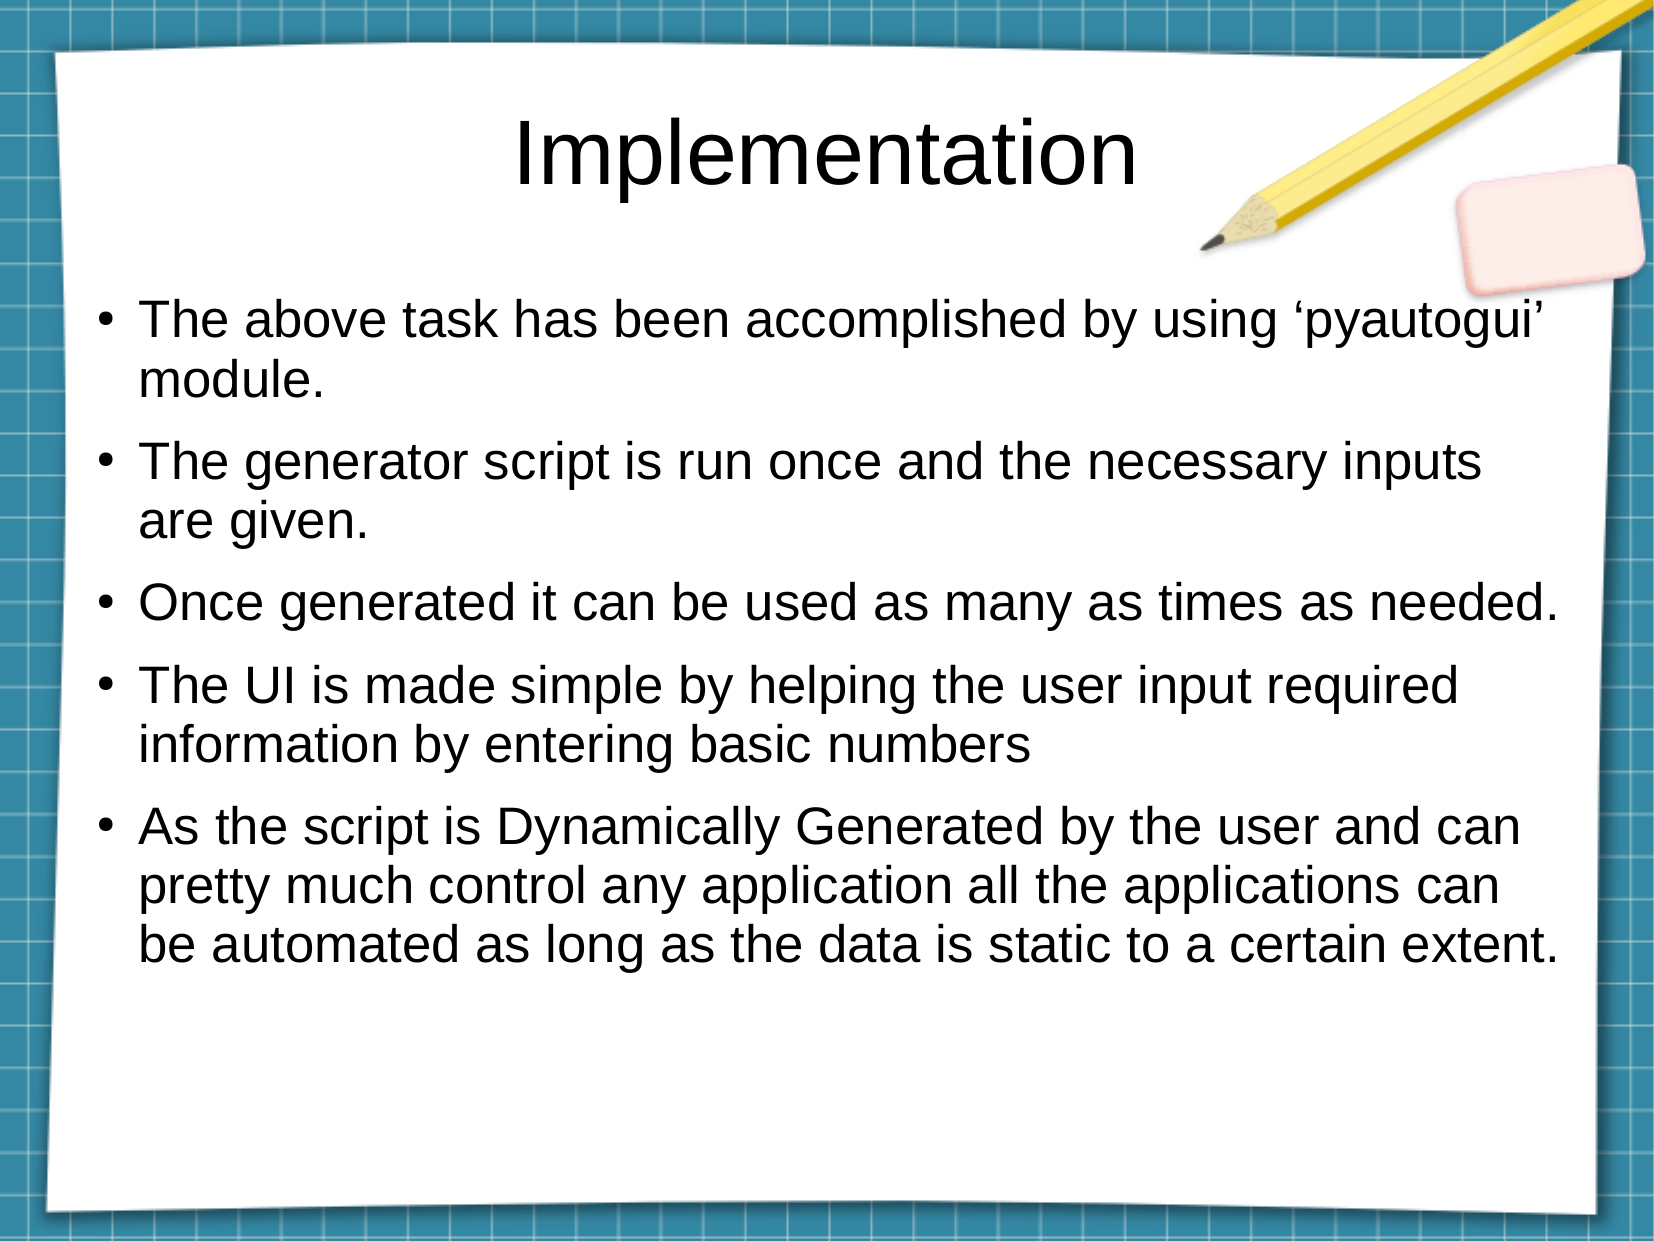

# Implementation
The above task has been accomplished by using ‘pyautogui’ module.
The generator script is run once and the necessary inputs are given.
Once generated it can be used as many as times as needed.
The UI is made simple by helping the user input required information by entering basic numbers
As the script is Dynamically Generated by the user and can pretty much control any application all the applications can be automated as long as the data is static to a certain extent.